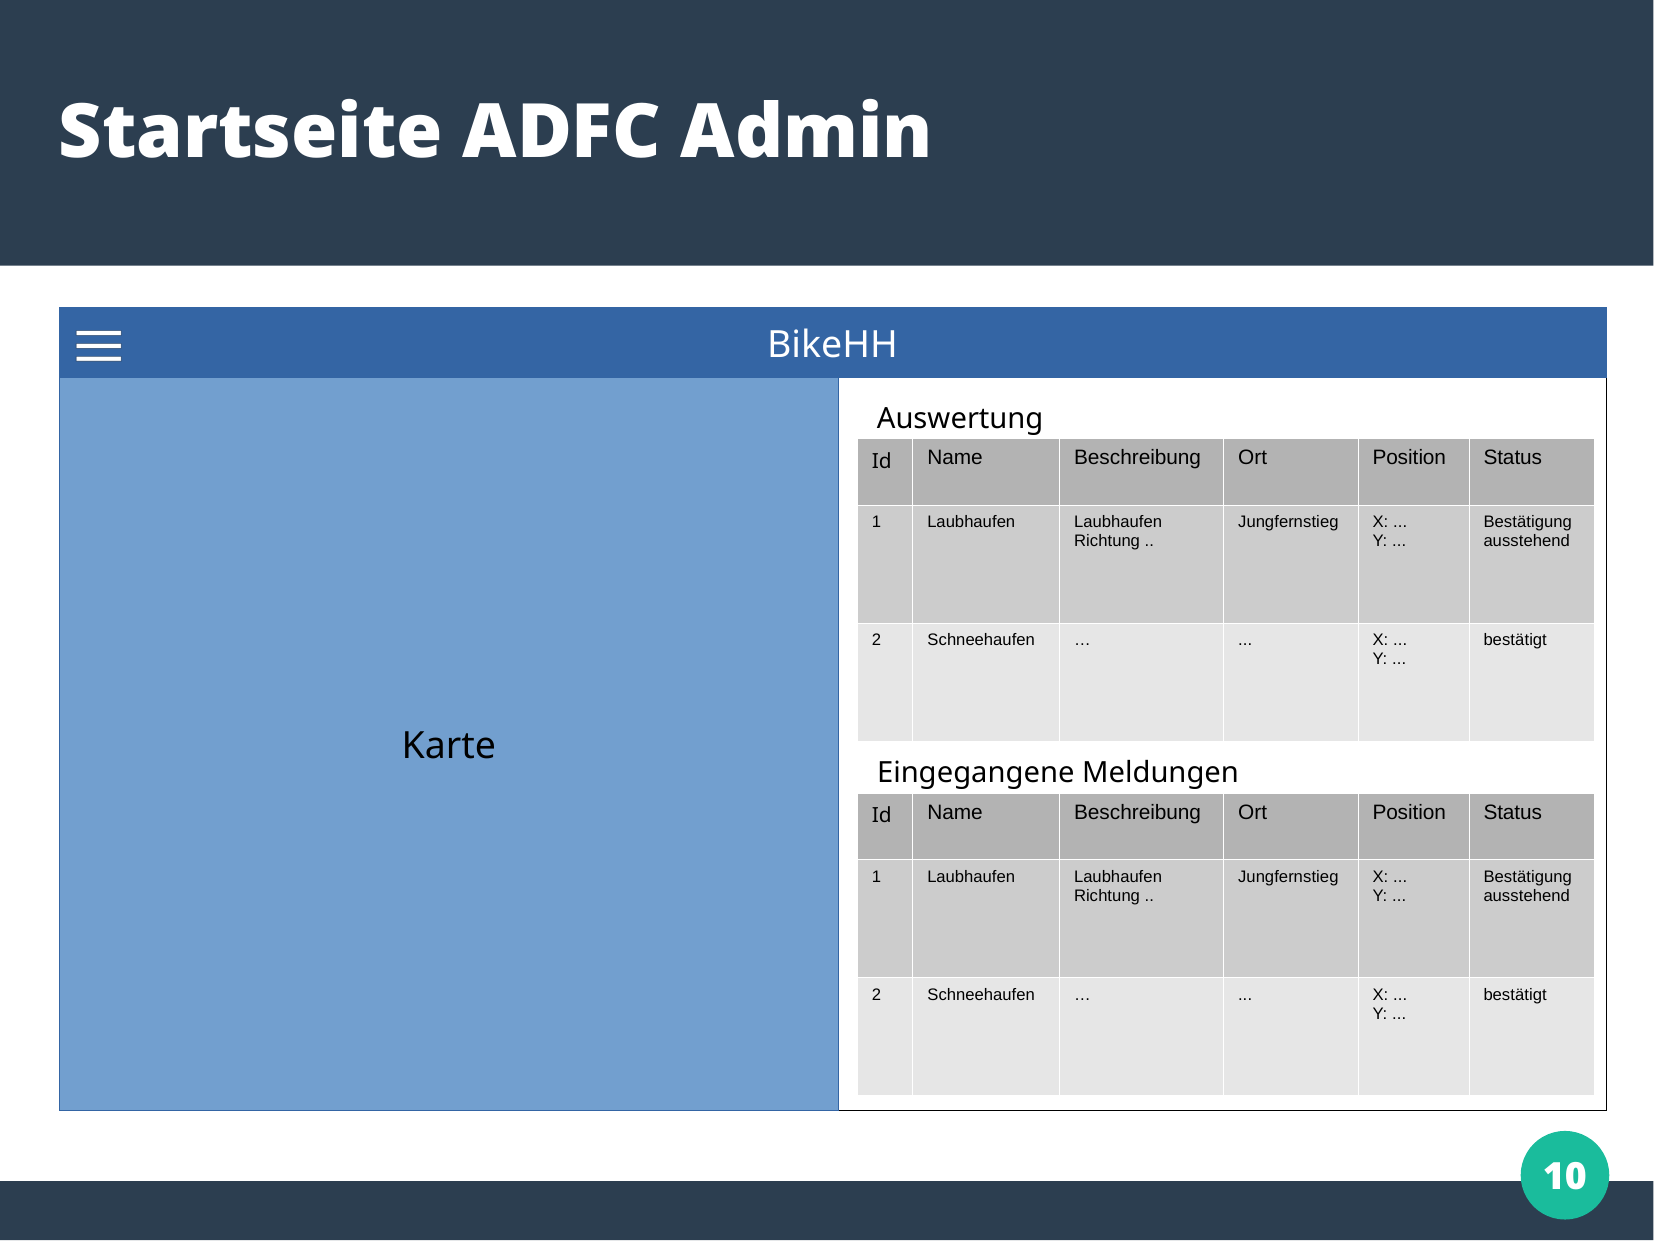

# Startseite ADFC Admin
BikeHH
Karte
Auswertung
| Id | Name | Beschreibung | Ort | Position | Status |
| --- | --- | --- | --- | --- | --- |
| 1 | Laubhaufen | Laubhaufen Richtung .. | Jungfernstieg | X: ... Y: ... | Bestätigung ausstehend |
| 2 | Schneehaufen | … | ... | X: ... Y: ... | bestätigt |
Eingegangene Meldungen
| Id | Name | Beschreibung | Ort | Position | Status |
| --- | --- | --- | --- | --- | --- |
| 1 | Laubhaufen | Laubhaufen Richtung .. | Jungfernstieg | X: ... Y: ... | Bestätigung ausstehend |
| 2 | Schneehaufen | … | ... | X: ... Y: ... | bestätigt |
10